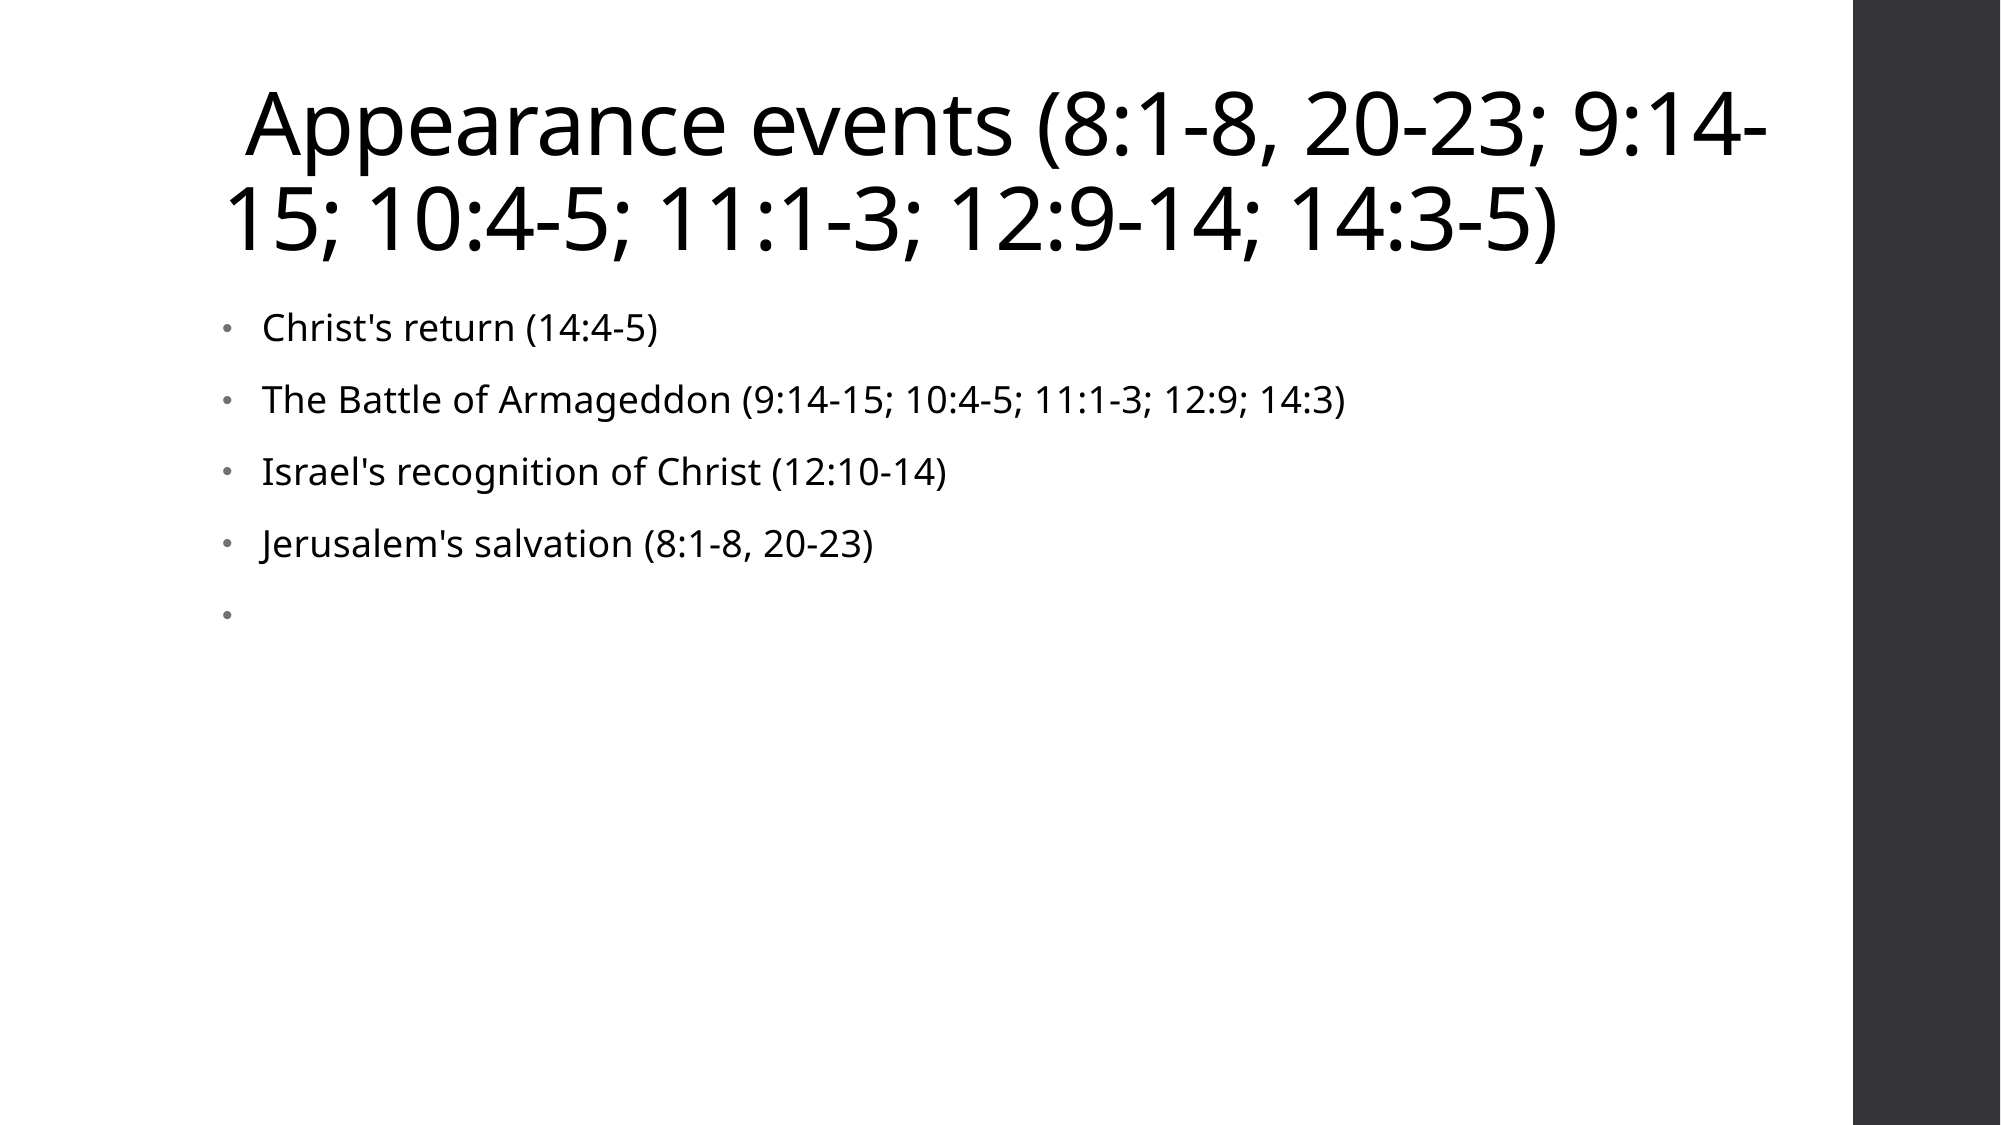

# Appearance events (8:1-8, 20-23; 9:14-15; 10:4-5; 11:1-3; 12:9-14; 14:3-5)
 Christ's return (14:4-5)
 The Battle of Armageddon (9:14-15; 10:4-5; 11:1-3; 12:9; 14:3)
 Israel's recognition of Christ (12:10-14)
 Jerusalem's salvation (8:1-8, 20-23)